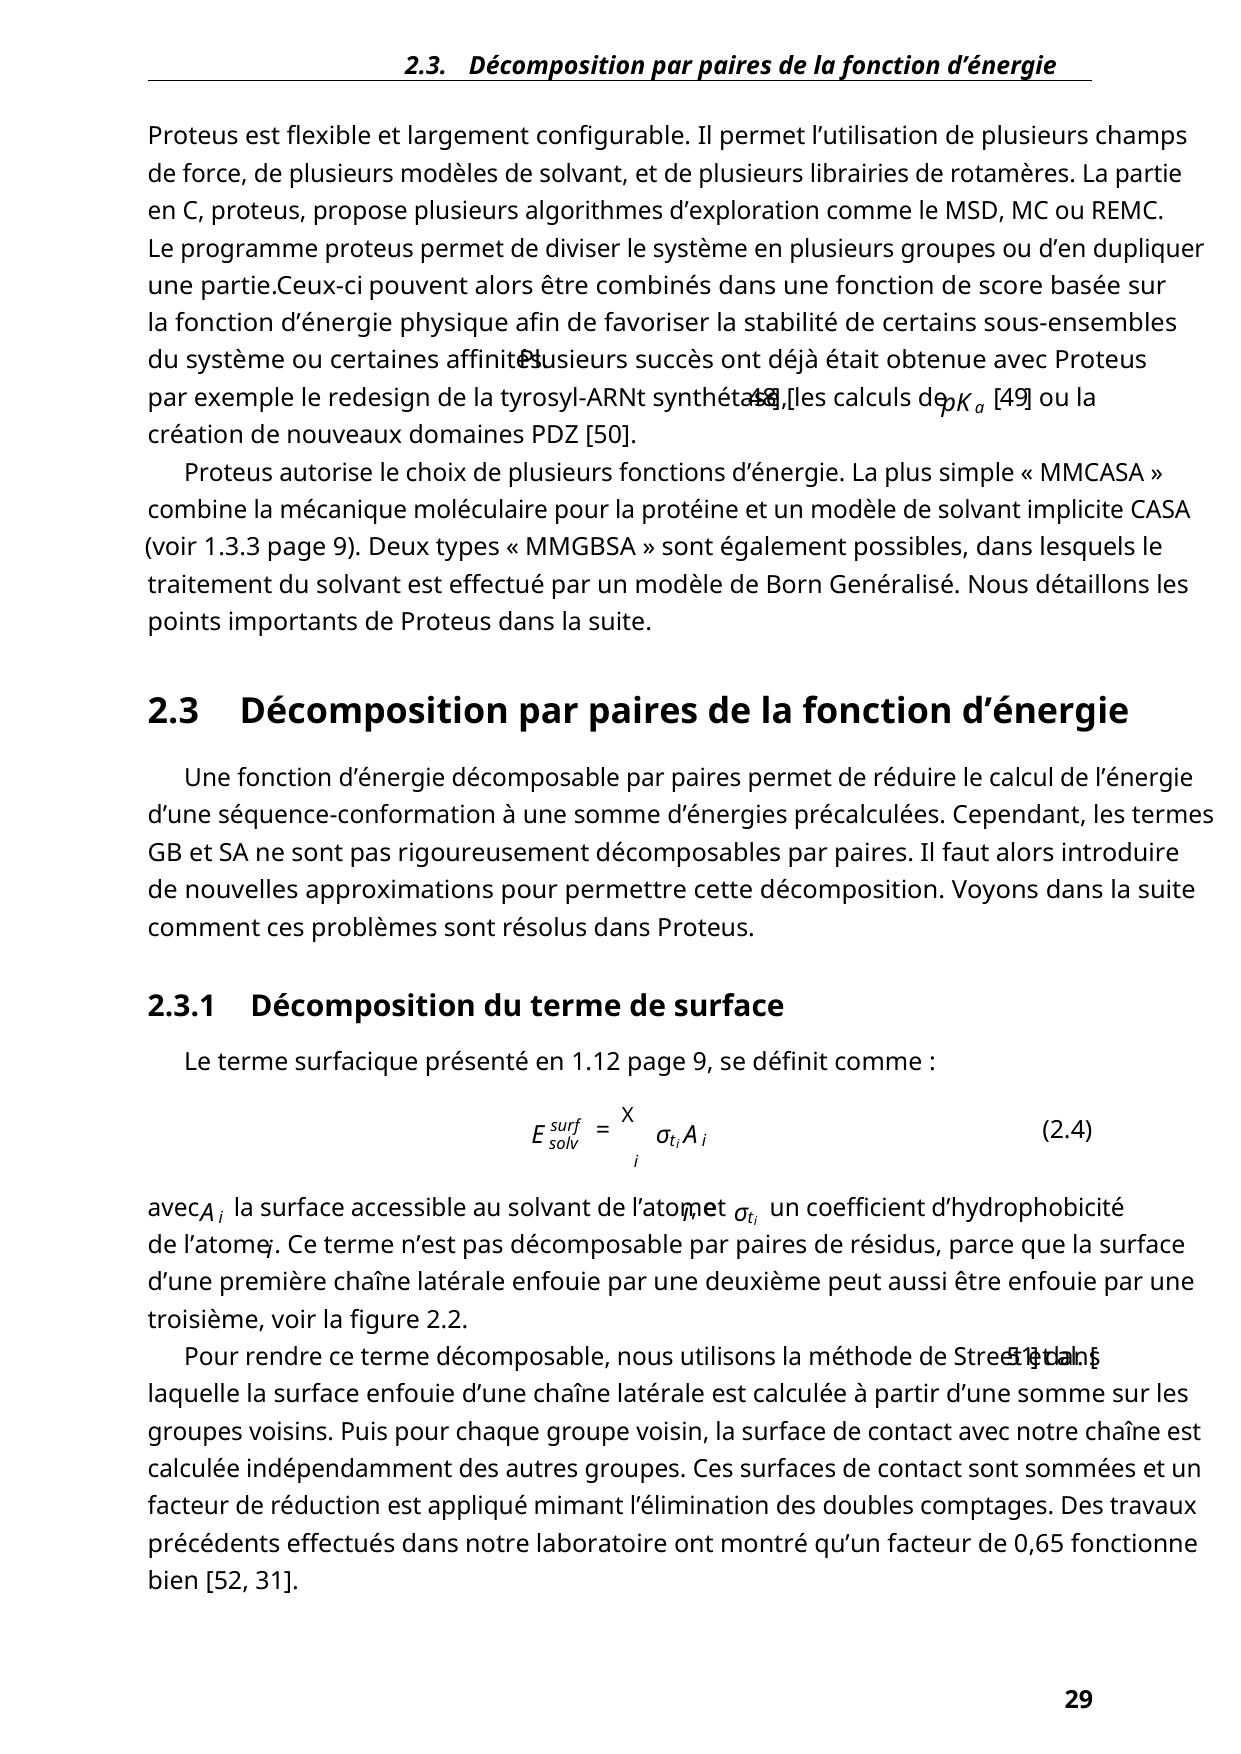

2.3.
Décomposition par paires de la fonction d’énergie
Proteus est flexible et largement configurable. Il permet l’utilisation de plusieurs champs
de force, de plusieurs modèles de solvant, et de plusieurs librairies de rotamères. La partie
en C, proteus, propose plusieurs algorithmes d’exploration comme le MSD, MC ou REMC.
Le programme proteus permet de diviser le système en plusieurs groupes ou d’en dupliquer
une partie.
Ceux-ci
pouvent alors être combinés dans une fonction de score basée sur
la fonction d’énergie physique afin de favoriser la stabilité de certains sous-ensembles
du système ou certaines affinités.
Plusieurs succès ont déjà était obtenue avec Proteus
par exemple le redesign de la tyrosyl-ARNt synthétase [
48
], les calculs de
[
49
] ou la
pK
a
création de nouveaux domaines PDZ [50].
Proteus autorise le choix de plusieurs fonctions d’énergie. La plus simple « MMCASA »
combine la mécanique moléculaire pour la protéine et un modèle de solvant implicite CASA
(voir 1.3.3 page 9). Deux types « MMGBSA » sont également possibles, dans lesquels le
traitement du solvant est effectué par un modèle de Born Genéralisé. Nous détaillons les
points importants de Proteus dans la suite.
2.3
Décomposition par paires de la fonction d’énergie
Une fonction d’énergie décomposable par paires permet de réduire le calcul de l’énergie
d’une séquence-conformation à une somme d’énergies précalculées. Cependant, les termes
GB et SA ne sont pas rigoureusement décomposables par paires. Il faut alors introduire
de nouvelles approximations pour permettre cette décomposition. Voyons dans la suite
comment ces problèmes sont résolus dans Proteus.
2.3.1
Décomposition du terme de surface
Le terme surfacique présenté en 1.12 page 9, se définit comme :
X
=
(2.4)
surf
E
σ
A
t
i
solv
i
i
avec
la surface accessible au solvant de l’atome
, et
un coefficient d’hydrophobicité
A
i
σ
i
t
i
de l’atome
. Ce terme n’est pas décomposable par paires de résidus, parce que la surface
i
d’une première chaîne latérale enfouie par une deuxième peut aussi être enfouie par une
troisième, voir la figure 2.2.
Pour rendre ce terme décomposable, nous utilisons la méthode de Street et al. [
51
] dans
laquelle la surface enfouie d’une chaîne latérale est calculée à partir d’une somme sur les
groupes voisins. Puis pour chaque groupe voisin, la surface de contact avec notre chaîne est
calculée indépendamment des autres groupes. Ces surfaces de contact sont sommées et un
facteur de réduction est appliqué mimant l’élimination des doubles comptages. Des travaux
précédents effectués dans notre laboratoire ont montré qu’un facteur de 0,65 fonctionne
bien [52, 31].
29